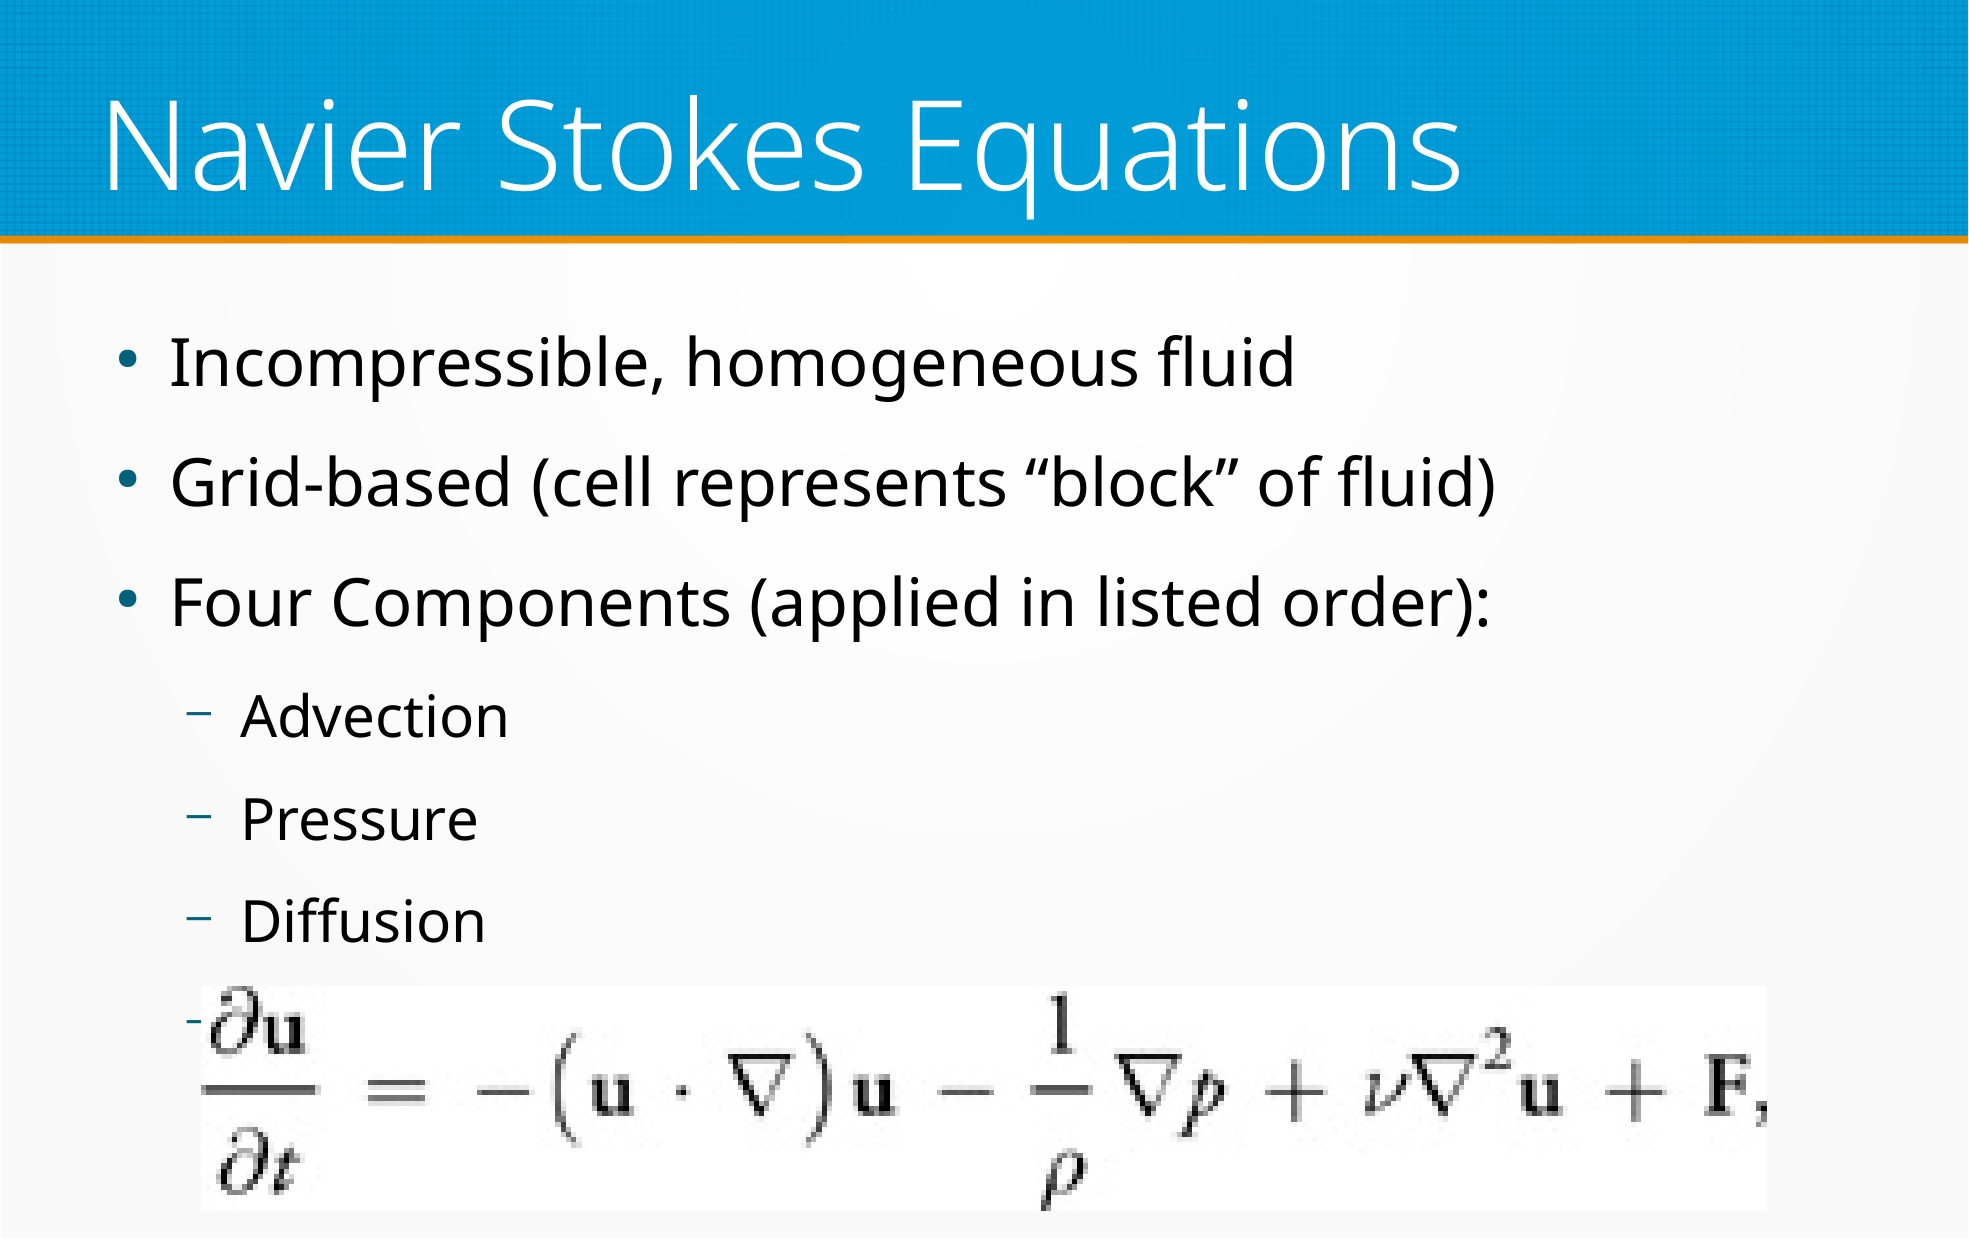

# Navier Stokes Equations
Incompressible, homogeneous fluid
Grid-based (cell represents “block” of fluid)
Four Components (applied in listed order):
Advection
Pressure
Diffusion
External Force